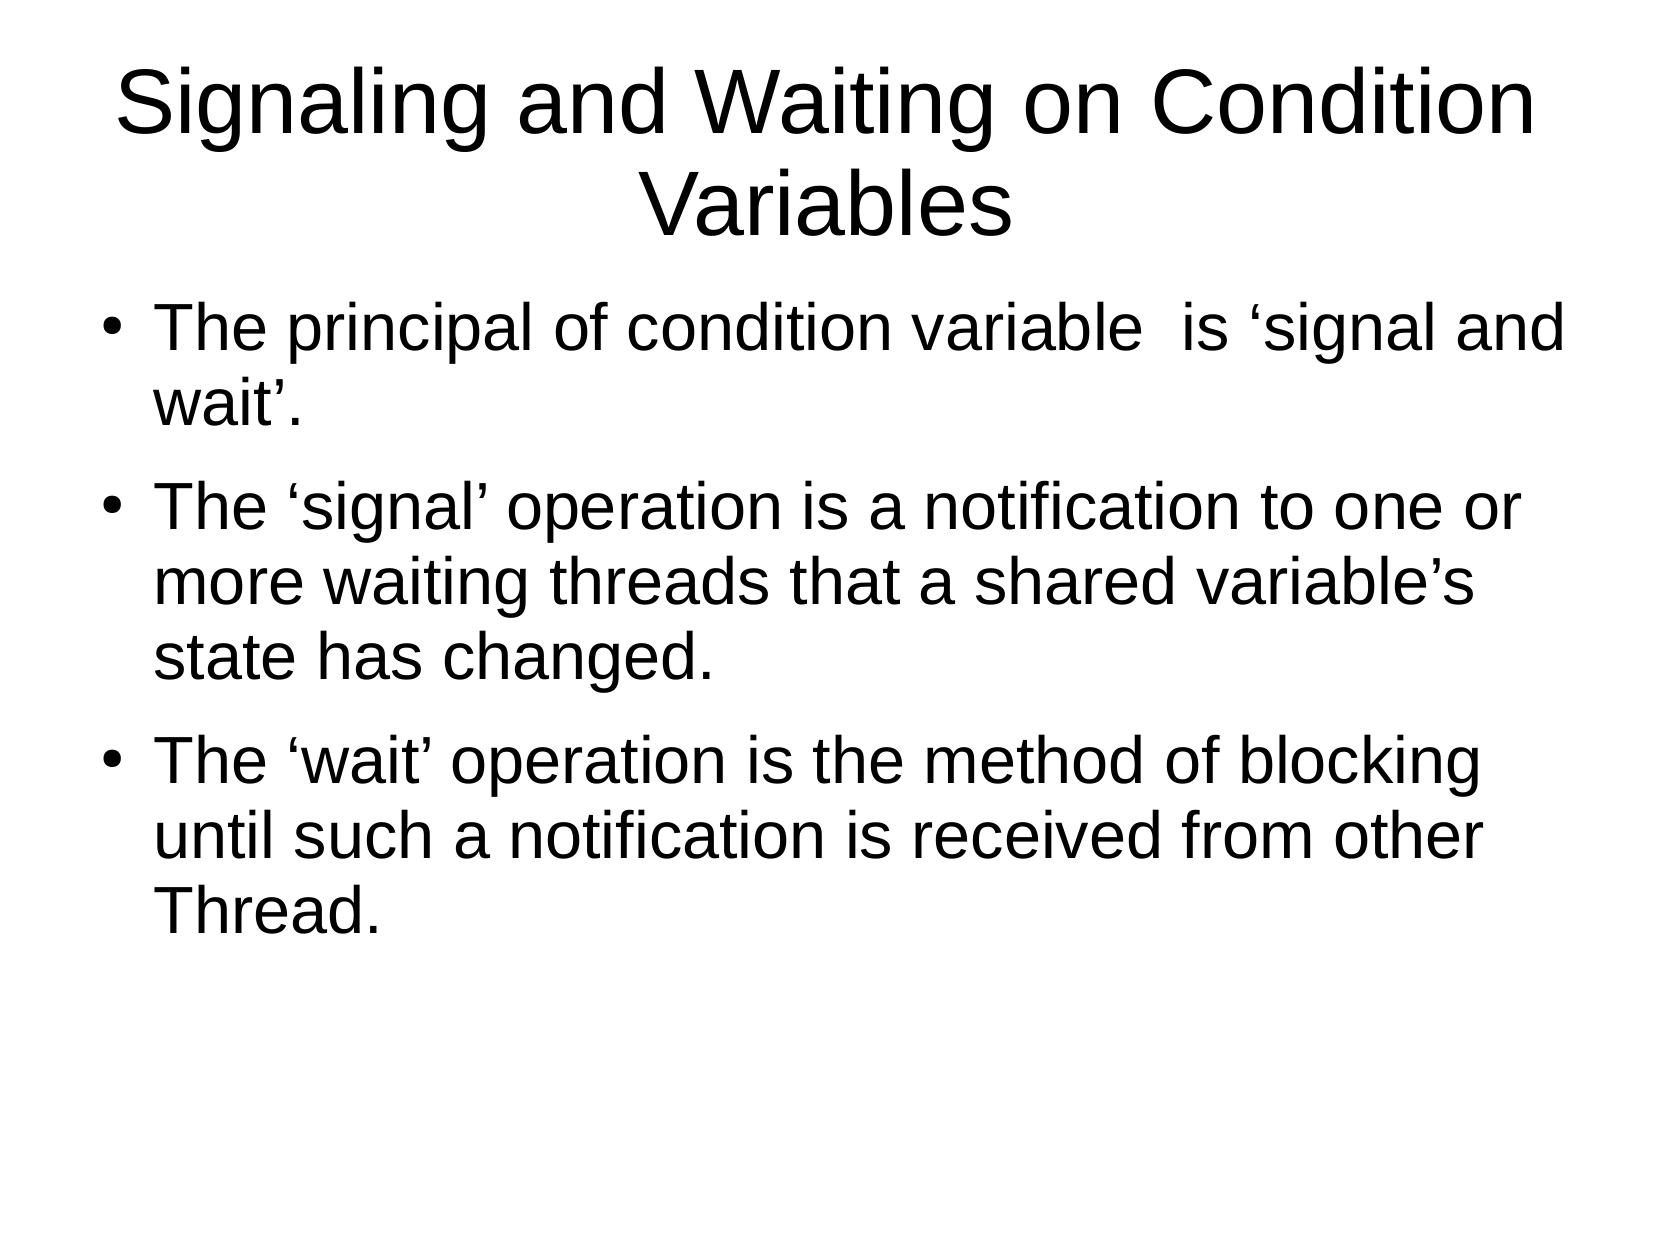

# Signaling and Waiting on Condition Variables
The principal of condition variable is ‘signal and wait’.
The ‘signal’ operation is a notification to one or more waiting threads that a shared variable’s state has changed.
The ‘wait’ operation is the method of blocking until such a notification is received from other Thread.